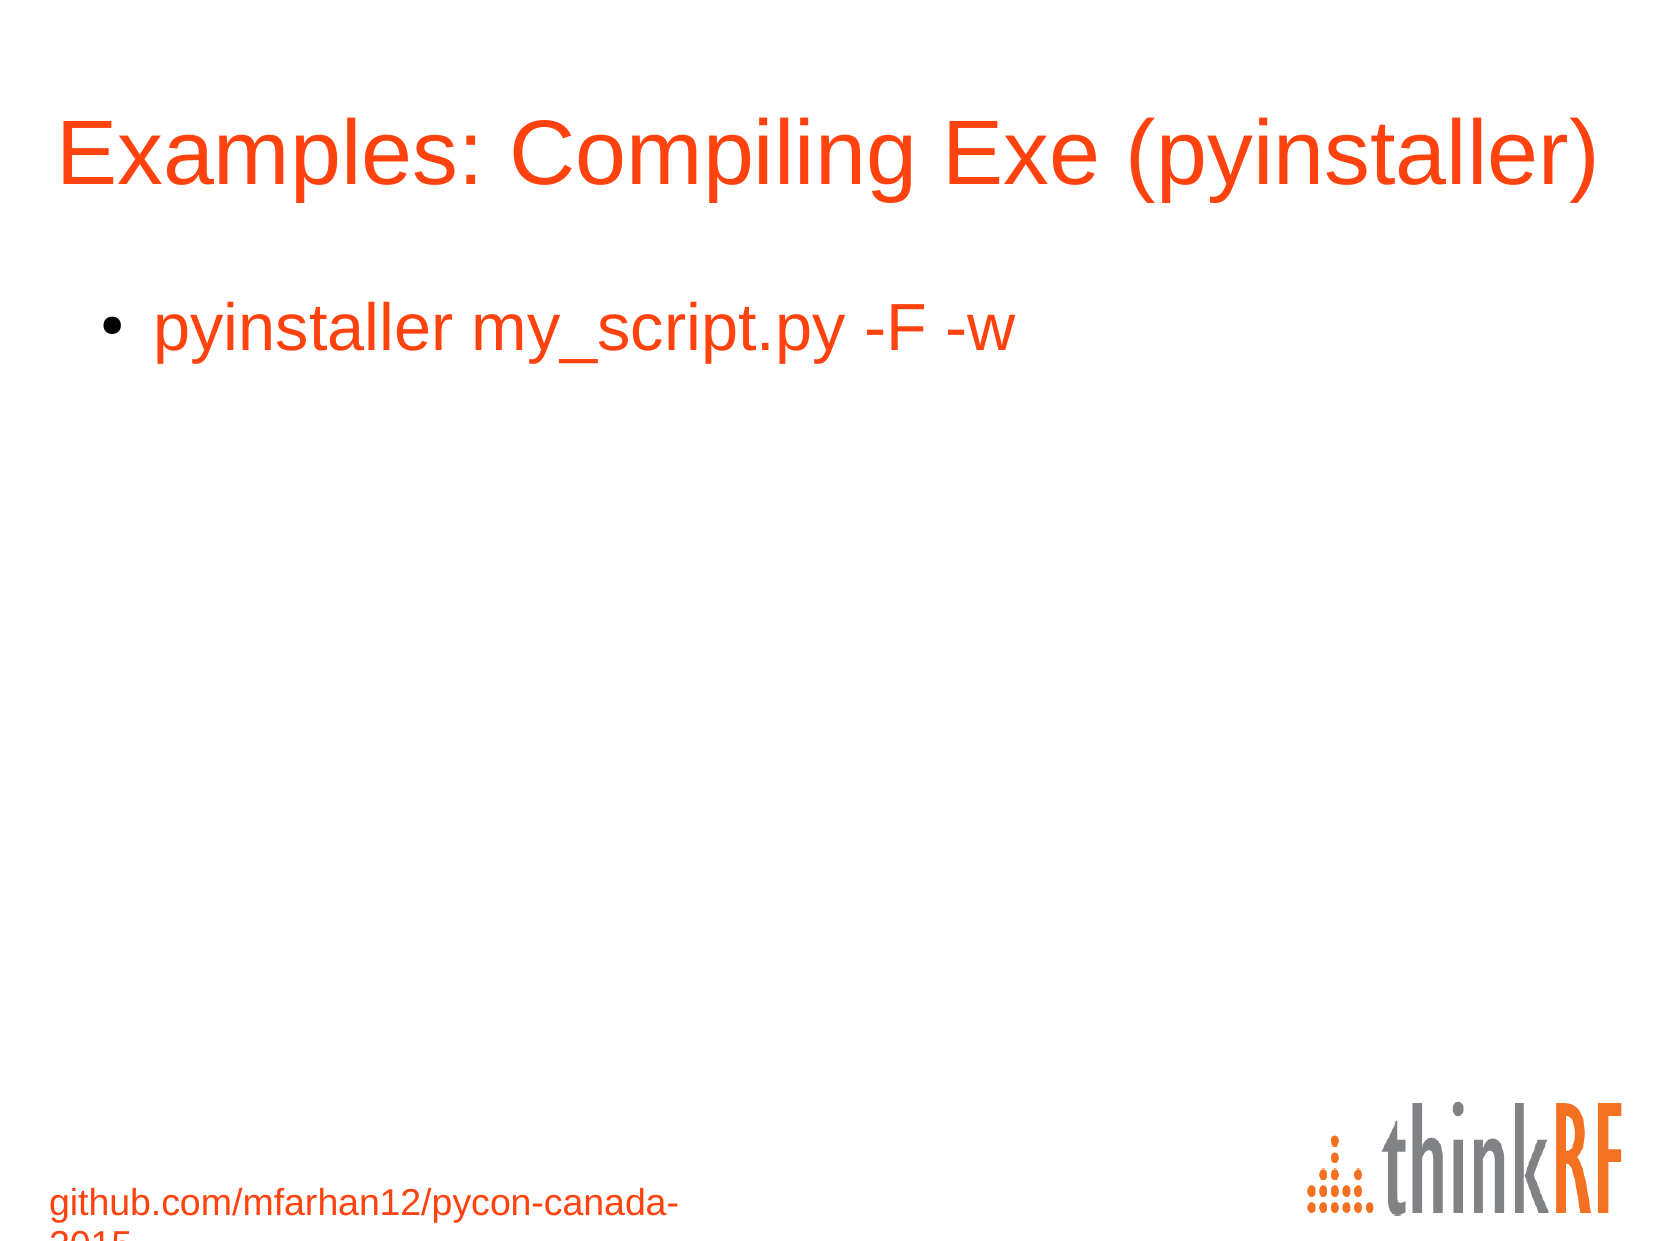

# Examples: Compiling Exe (pyinstaller)
pyinstaller my_script.py -F -w